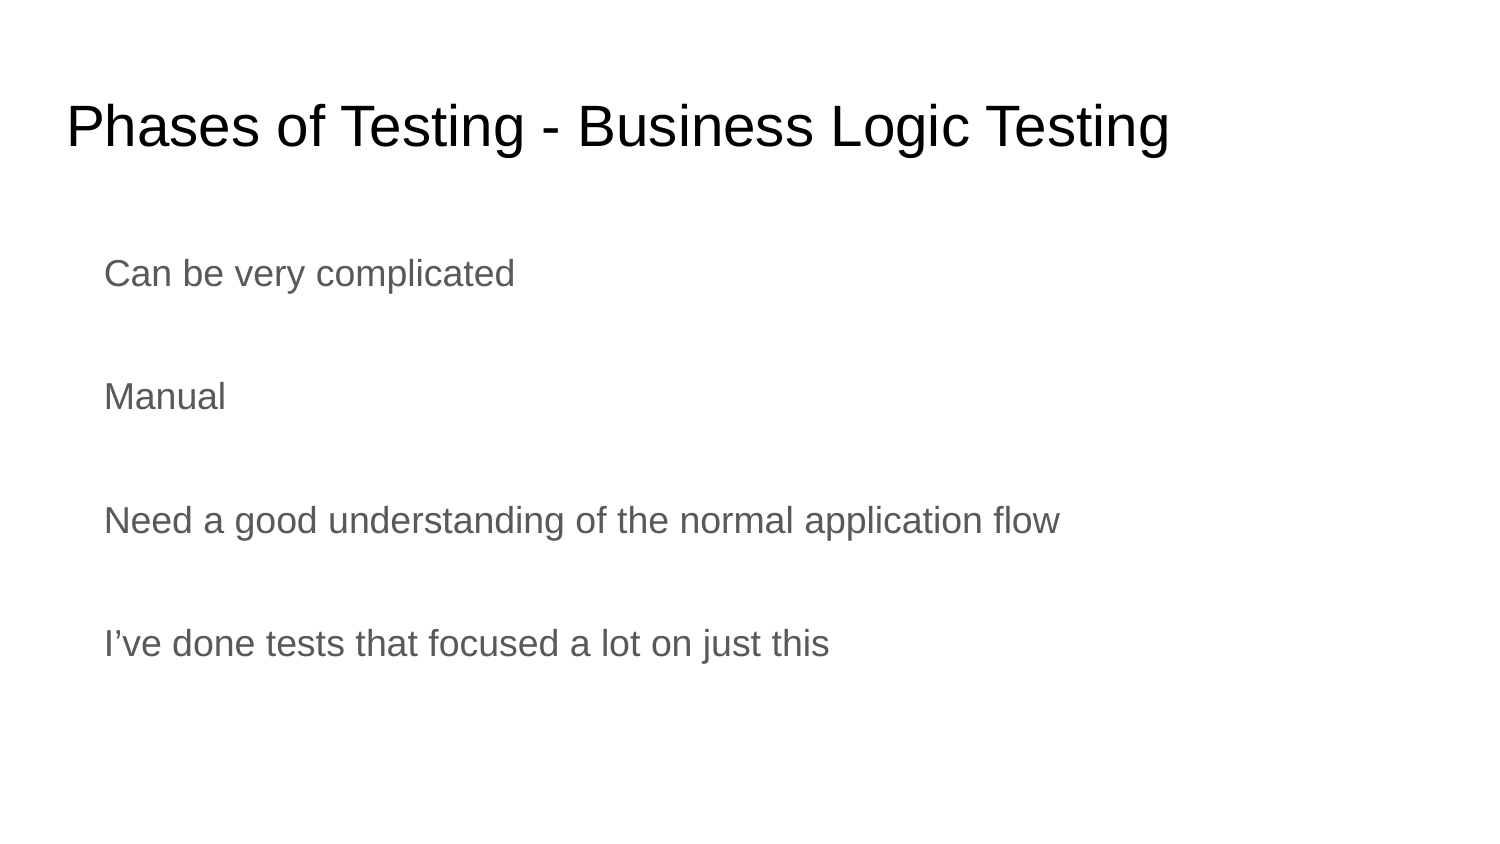

# Phases of Testing - Business Logic Testing
Can be very complicated
Manual
Need a good understanding of the normal application flow
I’ve done tests that focused a lot on just this